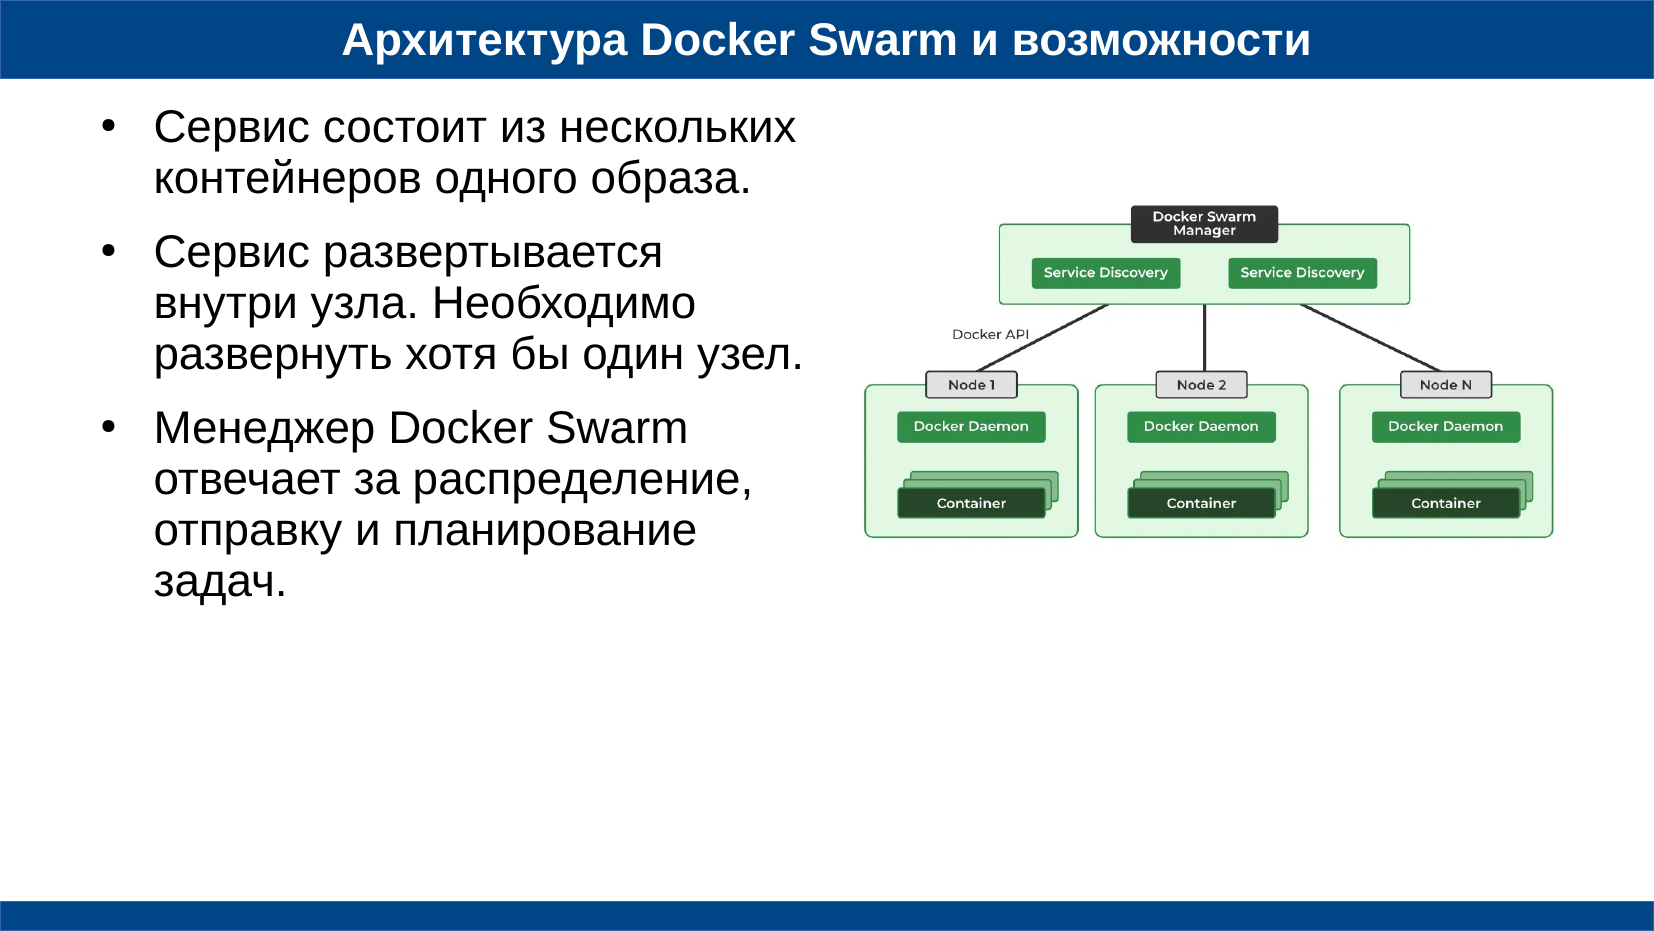

# Архитектура Docker Swarm и возможности
Сервис состоит из нескольких контейнеров одного образа.
Сервис развертывается внутри узла. Необходимо развернуть хотя бы один узел.
Менеджер Docker Swarm отвечает за распределение, отправку и планирование задач.